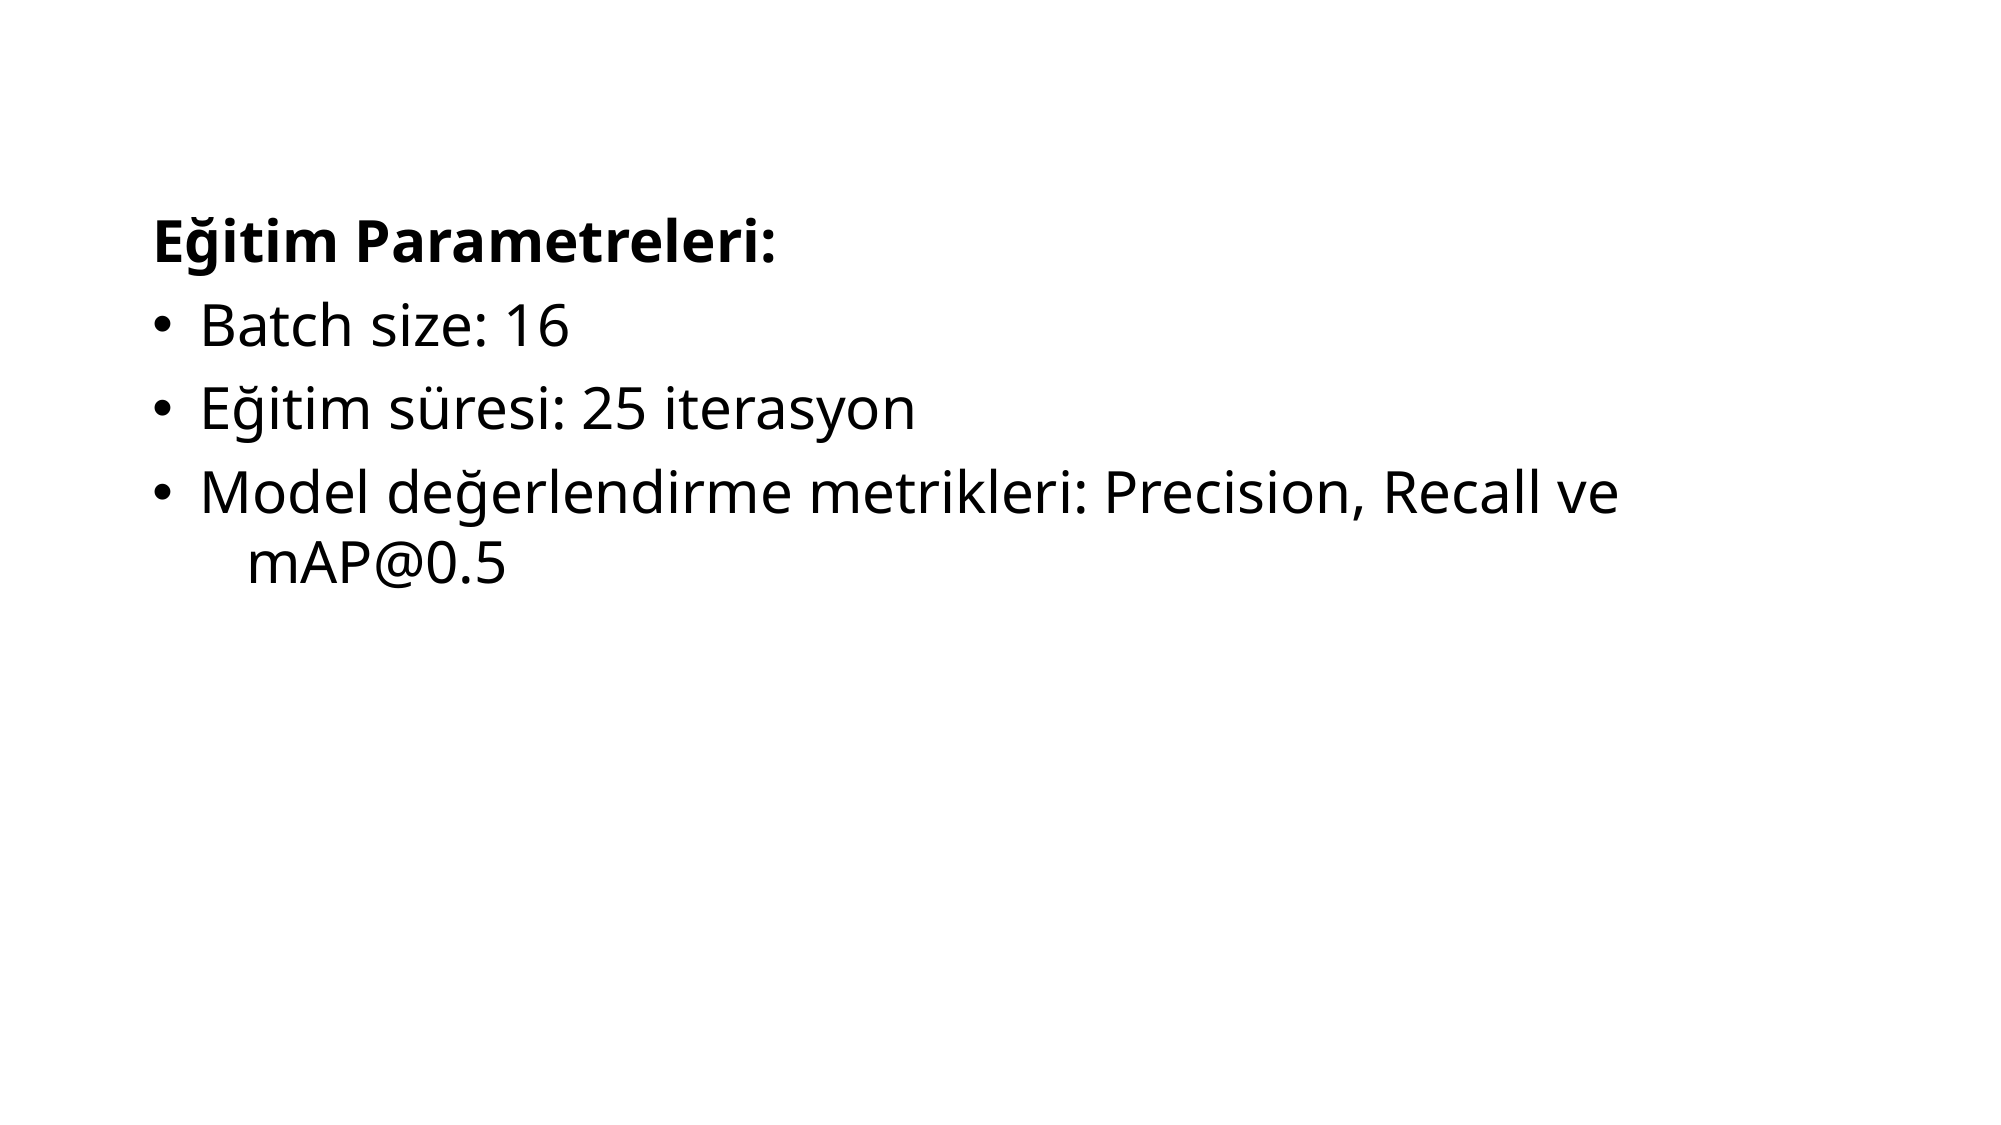

# Eğitim Parametreleri:
Batch size: 16
Eğitim süresi: 25 iterasyon
Model değerlendirme metrikleri: Precision, Recall ve mAP@0.5